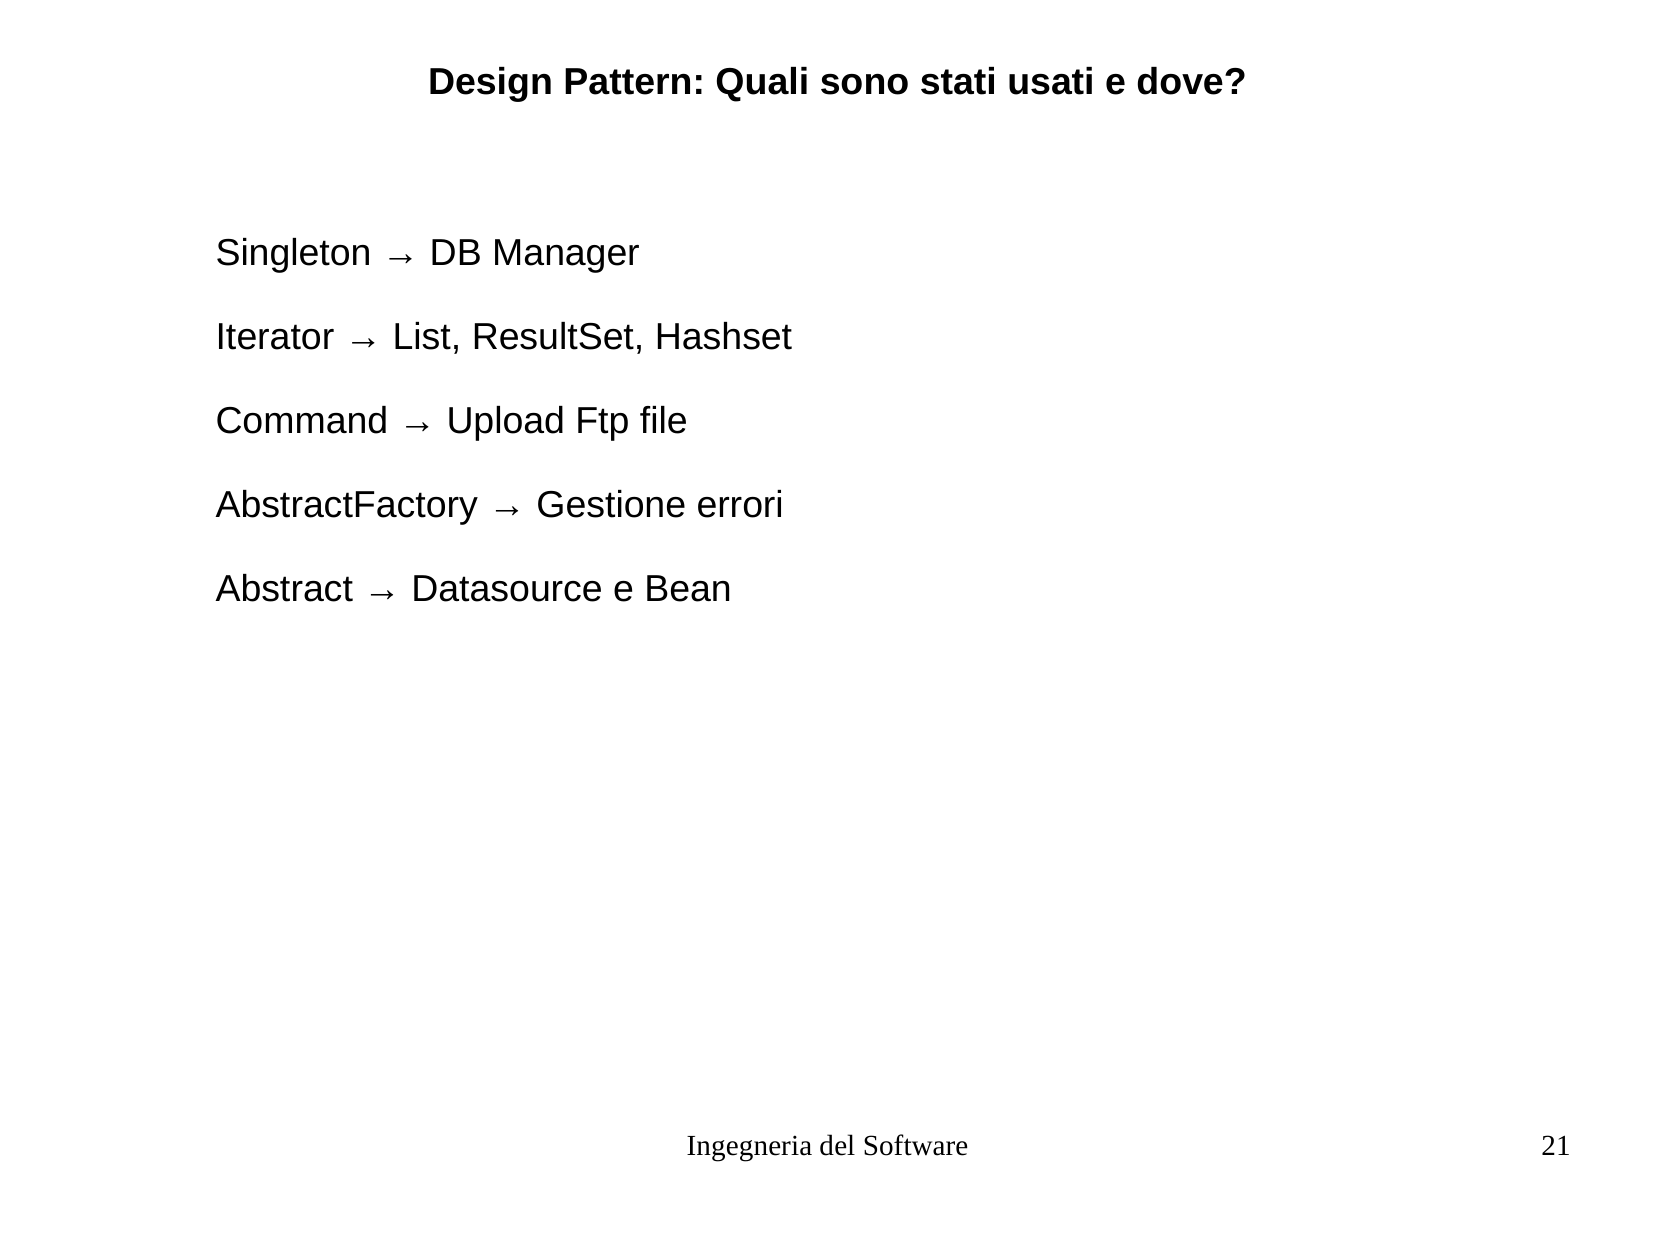

Design Pattern: Quali sono stati usati e dove?
Singleton → DB Manager
Iterator → List, ResultSet, Hashset
Command → Upload Ftp file
AbstractFactory → Gestione errori
Abstract → Datasource e Bean
Ingegneria del Software
21